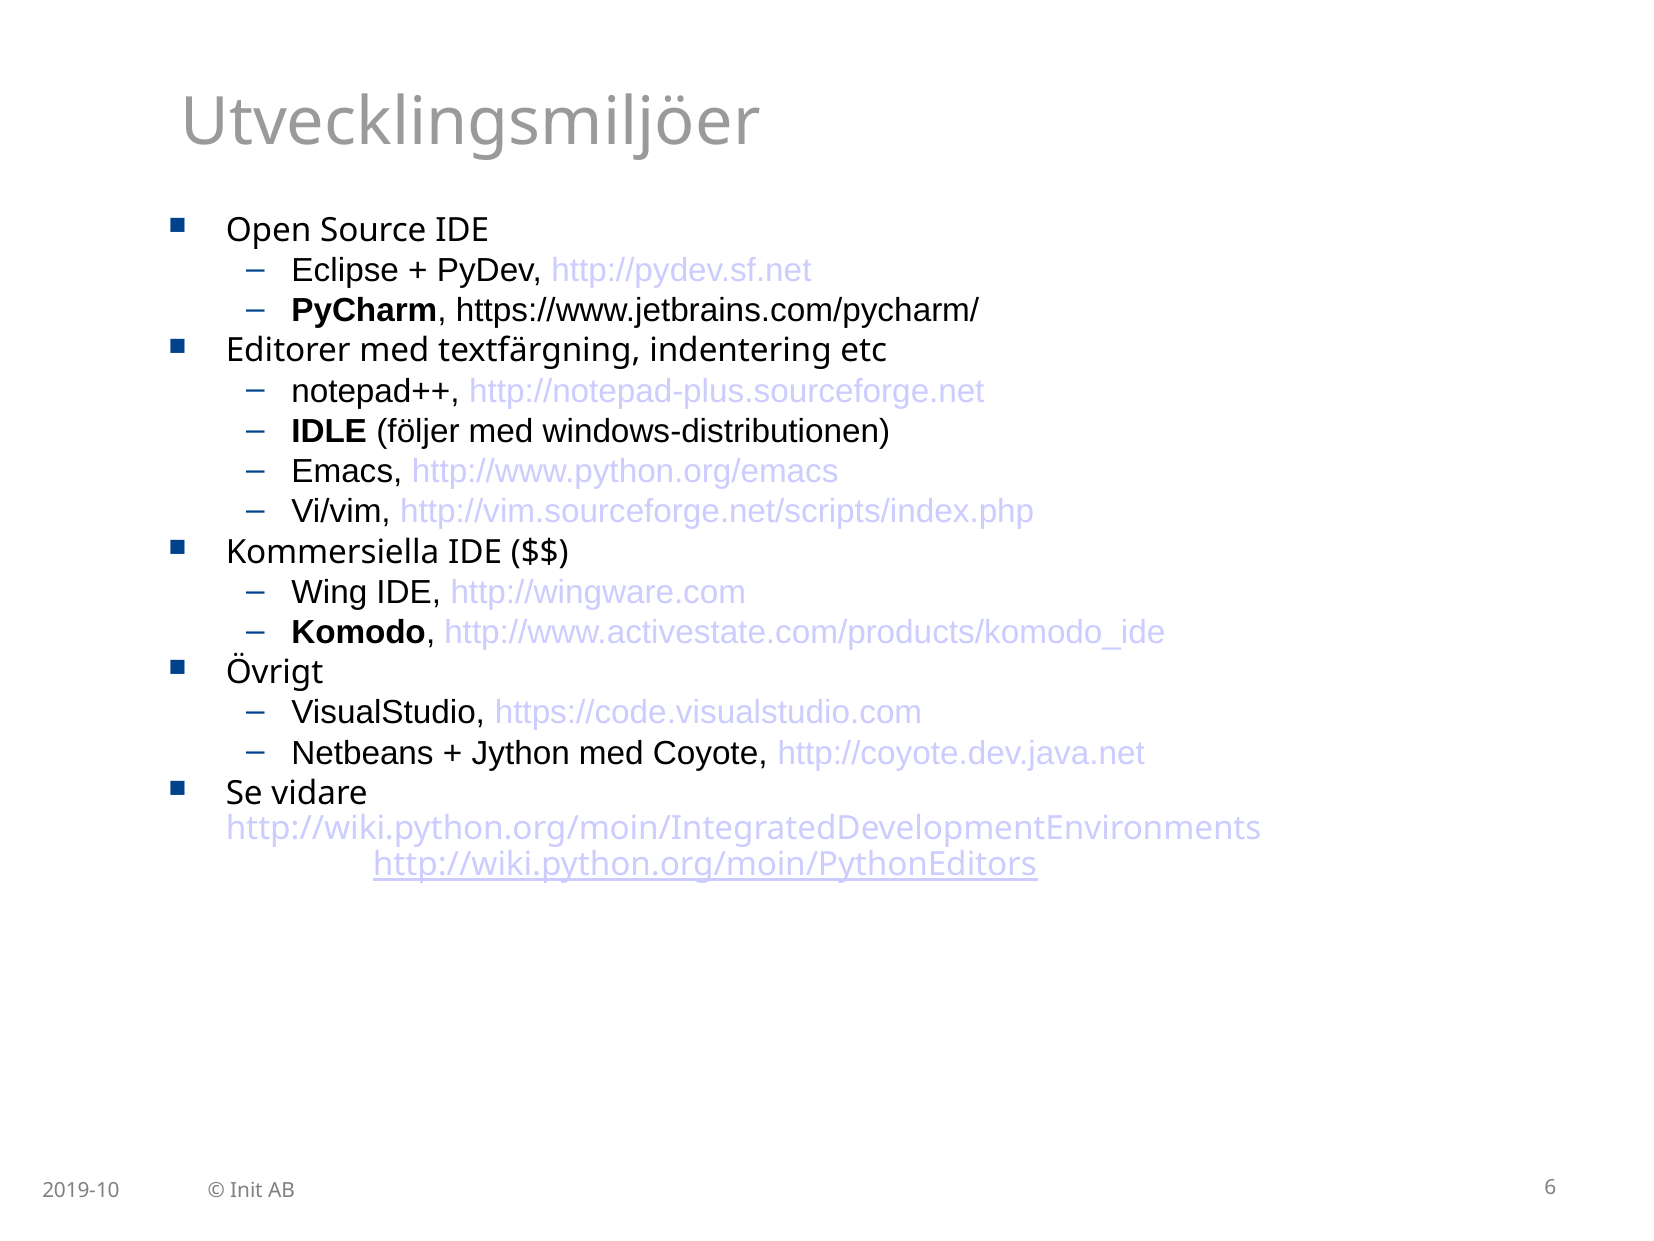

Utvecklingsmiljöer
Open Source IDE
Eclipse + PyDev, http://pydev.sf.net
PyCharm, https://www.jetbrains.com/pycharm/
Editorer med textfärgning, indentering etc
notepad++, http://notepad-plus.sourceforge.net
IDLE (följer med windows-distributionen)
Emacs, http://www.python.org/emacs
Vi/vim, http://vim.sourceforge.net/scripts/index.php
Kommersiella IDE ($$)
Wing IDE, http://wingware.com
Komodo, http://www.activestate.com/products/komodo_ide
Övrigt
VisualStudio, https://code.visualstudio.com
Netbeans + Jython med Coyote, http://coyote.dev.java.net
Se vidare 	http://wiki.python.org/moin/IntegratedDevelopmentEnvironments
		http://wiki.python.org/moin/PythonEditors
2019-10
© Init AB